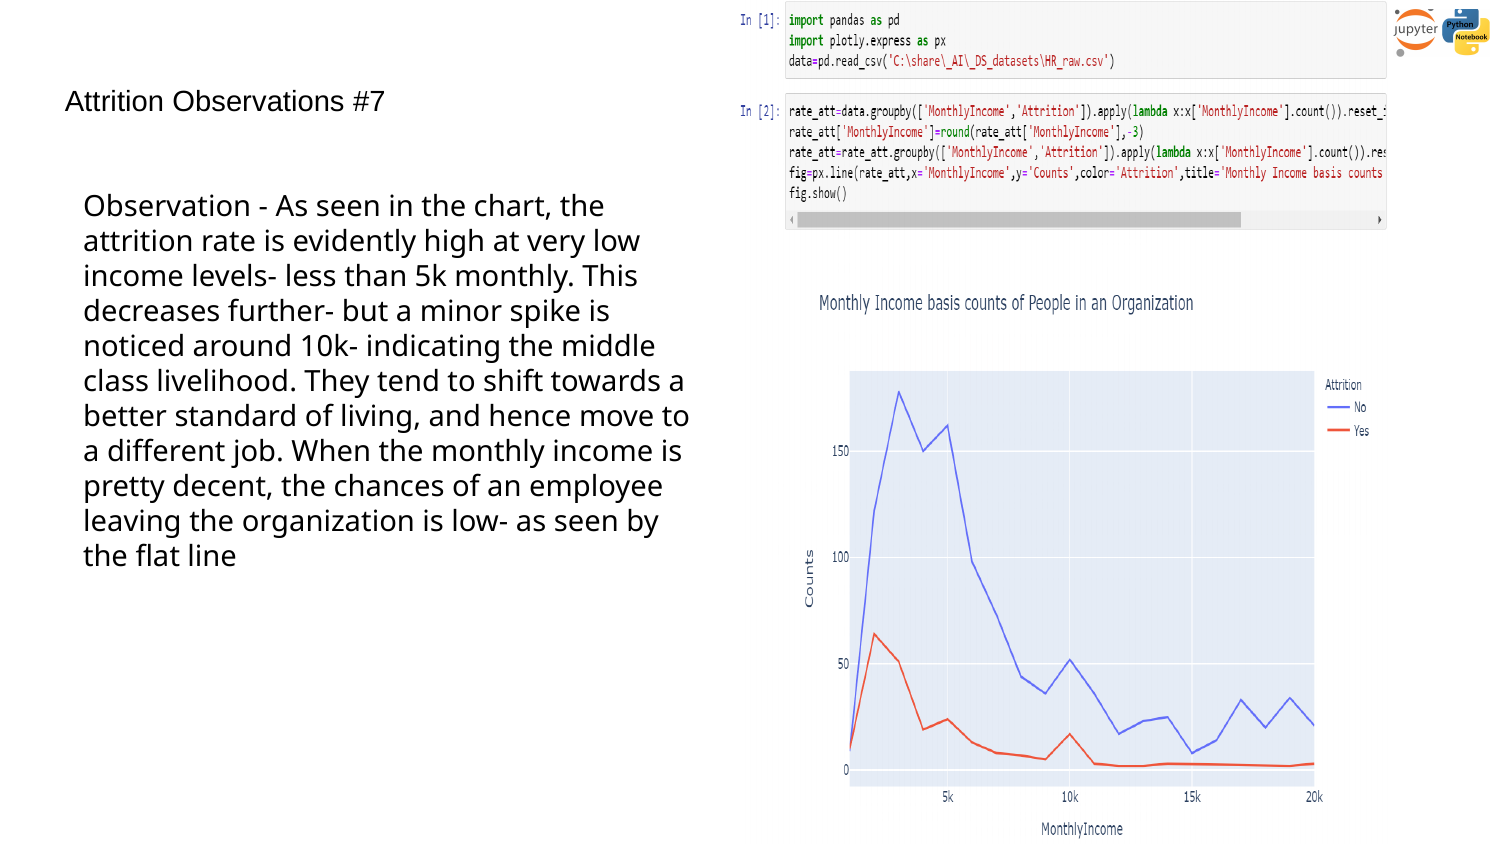

# Attrition Observations #7
Observation - As seen in the chart, the attrition rate is evidently high at very low income levels- less than 5k monthly. This decreases further- but a minor spike is noticed around 10k- indicating the middle class livelihood. They tend to shift towards a better standard of living, and hence move to a different job. When the monthly income is pretty decent, the chances of an employee leaving the organization is low- as seen by the flat line